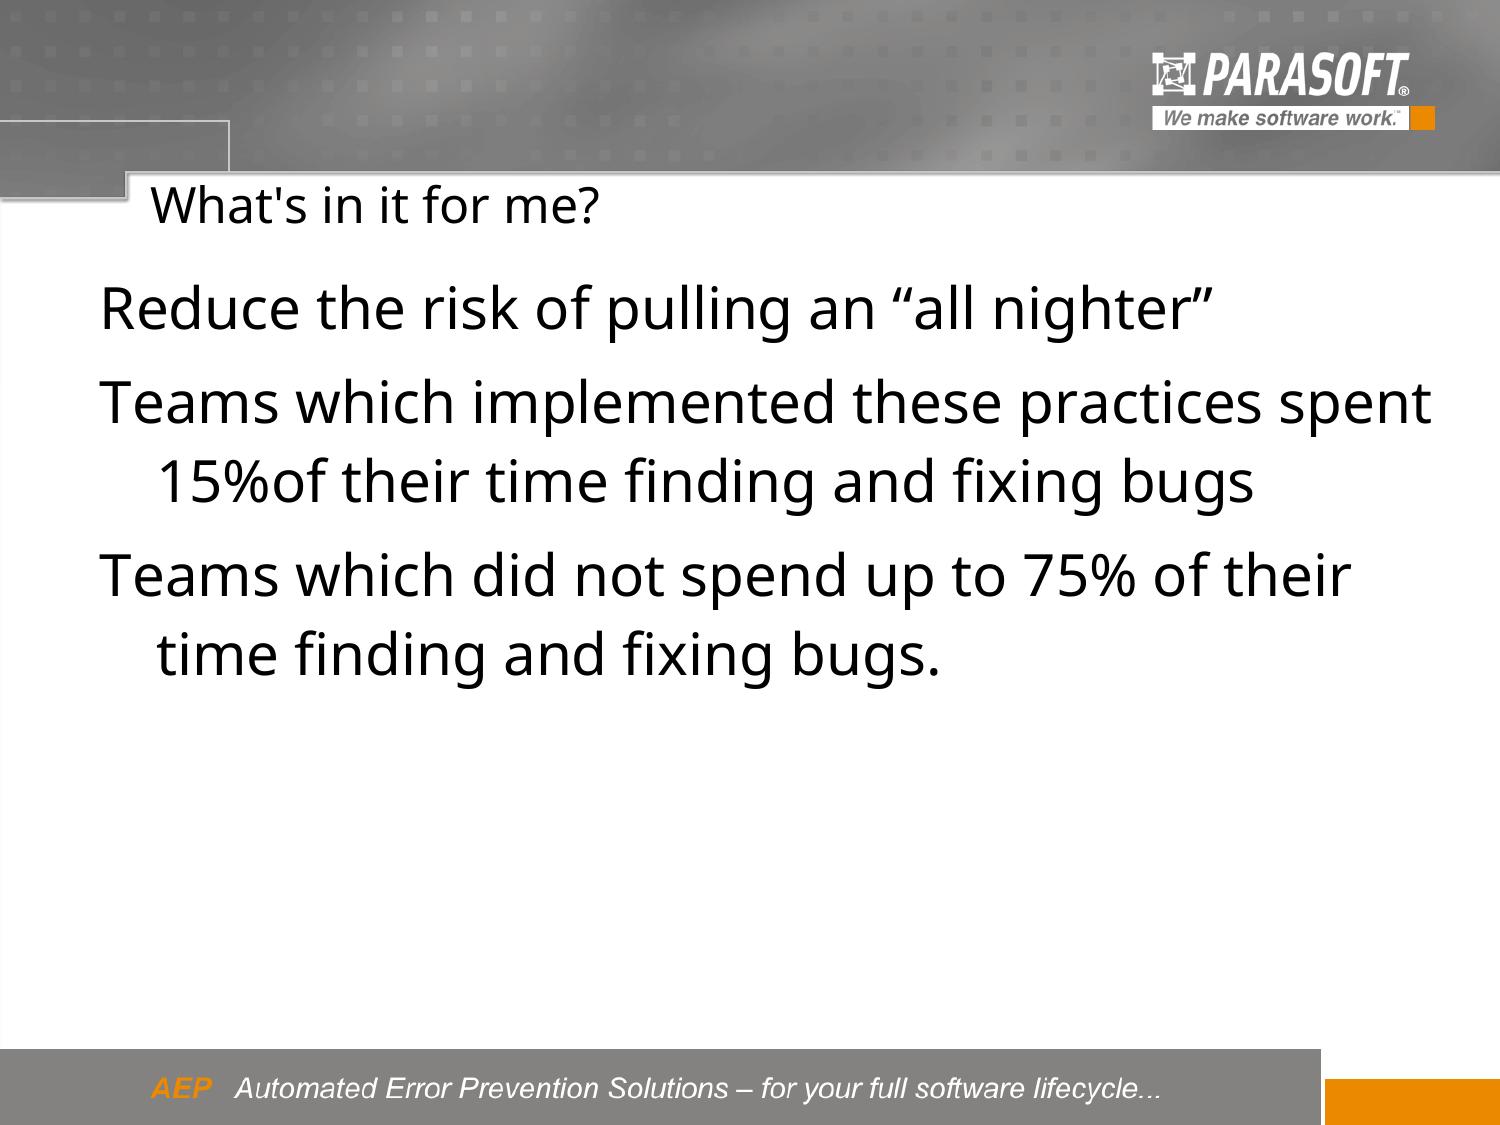

# What's in it for me?
Reduce the risk of pulling an “all nighter”
Teams which implemented these practices spent 15%of their time finding and fixing bugs
Teams which did not spend up to 75% of their time finding and fixing bugs.